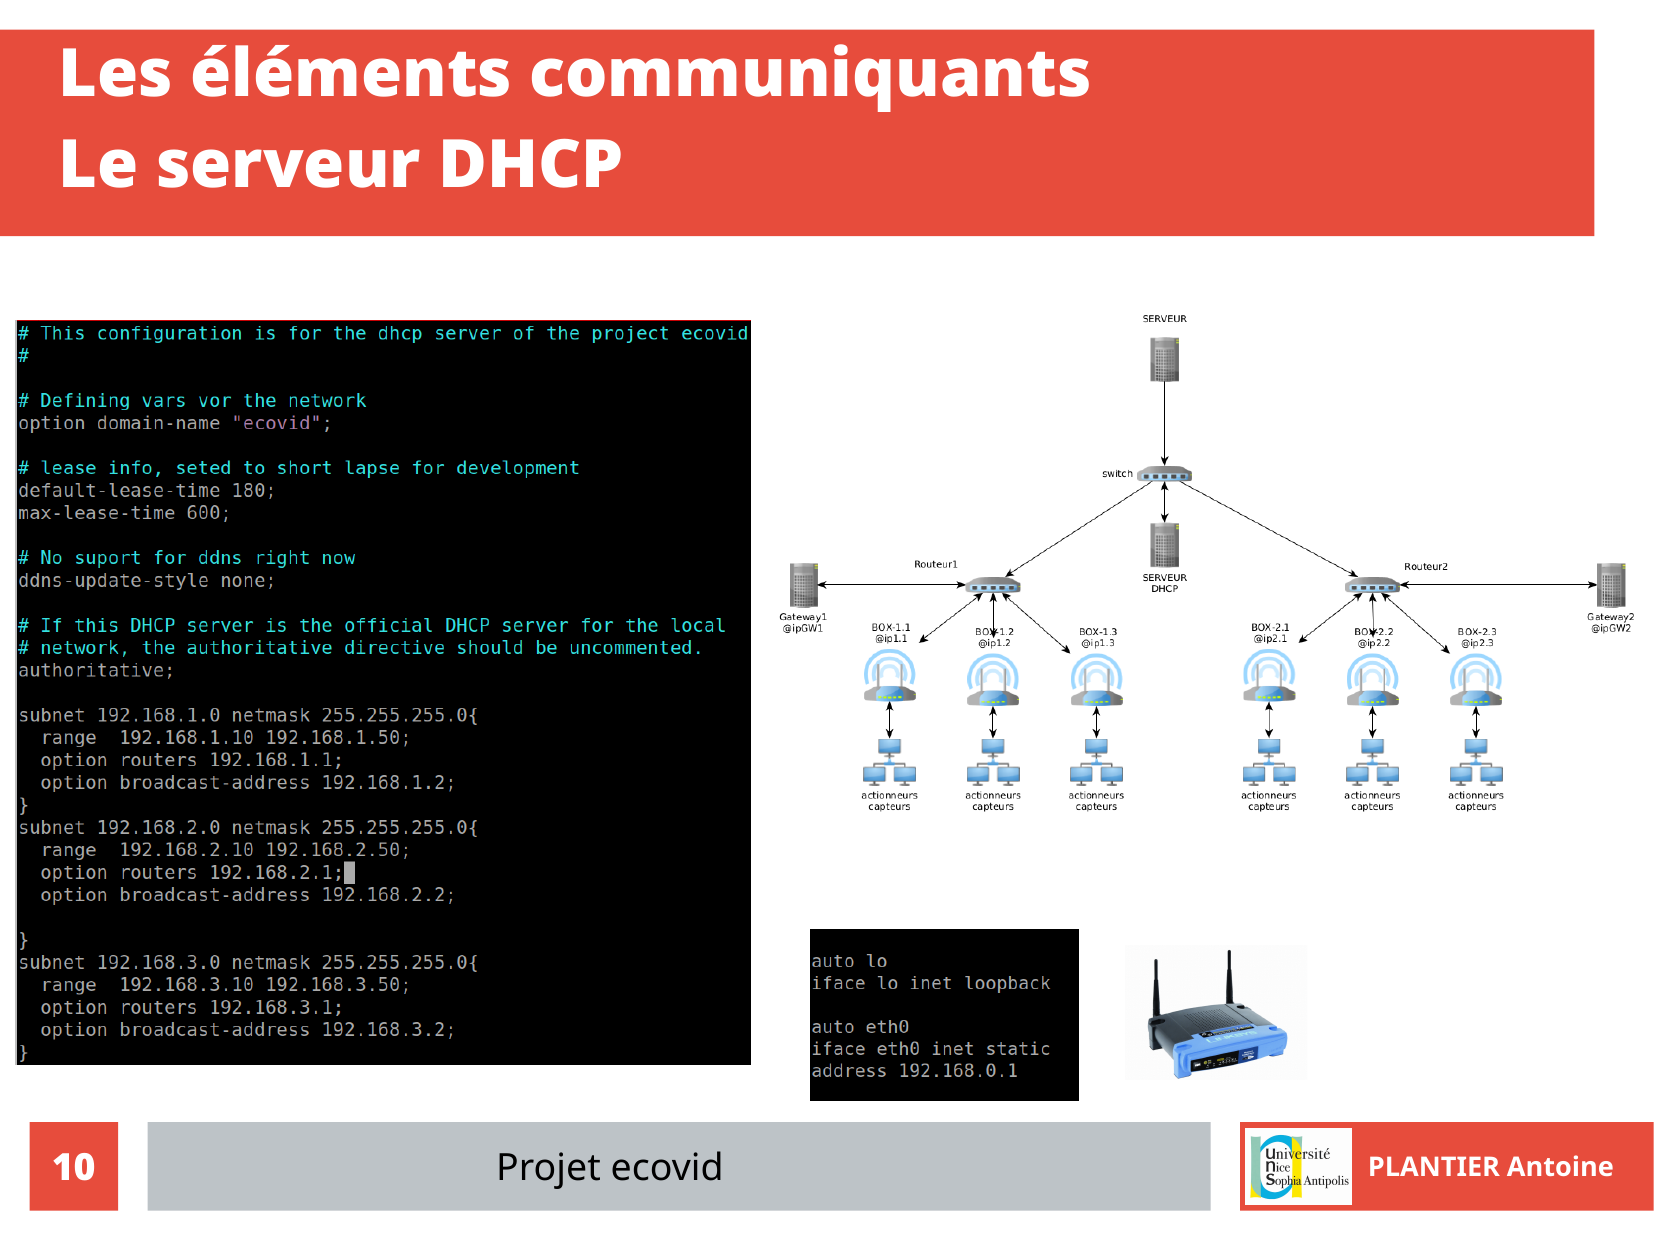

# Les éléments communiquants Le serveur DHCP
10